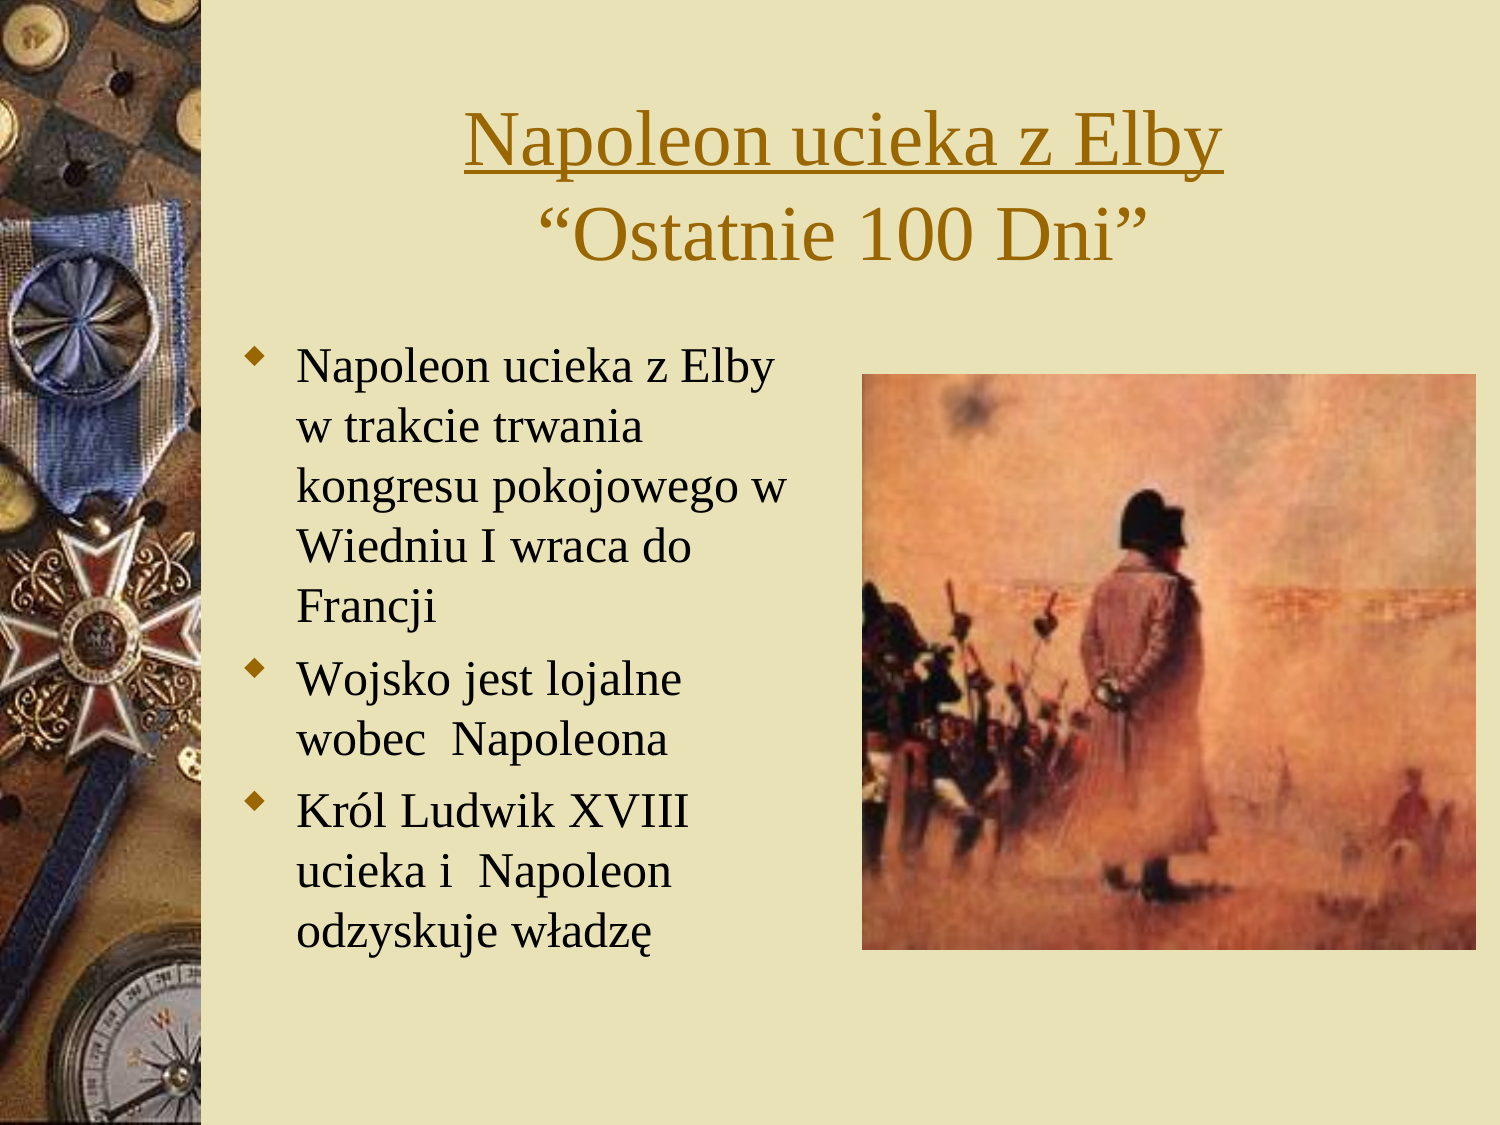

Napoleon ucieka z Elby
“Ostatnie 100 Dni”
Napoleon ucieka z Elby w trakcie trwania kongresu pokojowego w Wiedniu I wraca do Francji
Wojsko jest lojalne wobec Napoleona
Król Ludwik XVIII ucieka i Napoleon odzyskuje władzę